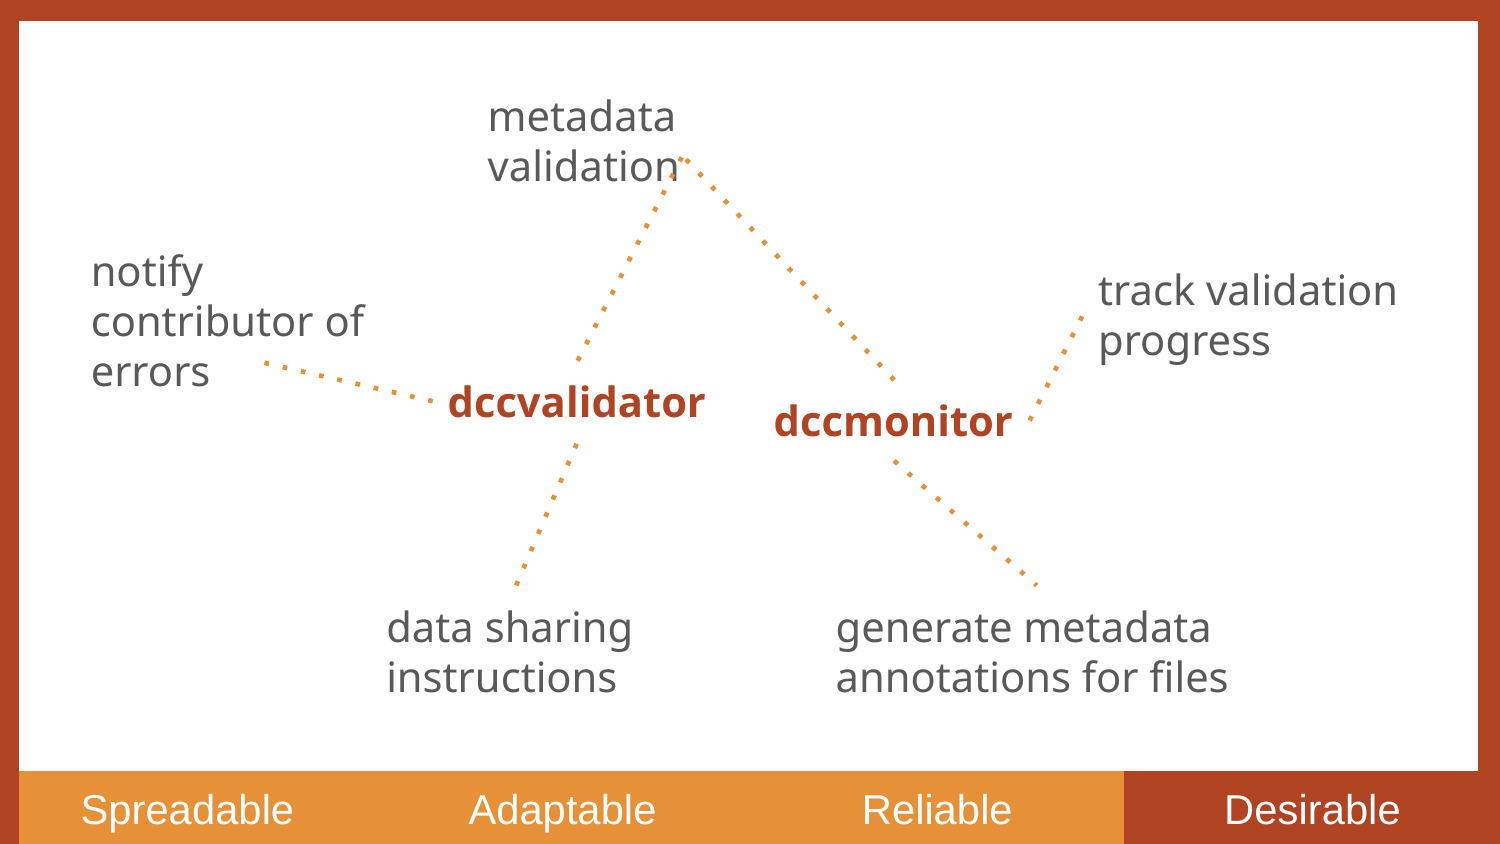

metadata validation
notify contributor of errors
track validation progress
dccvalidator
dccmonitor
data sharing instructions
generate metadata annotations for files
Spreadable
Adaptable
Reliable
Desirable